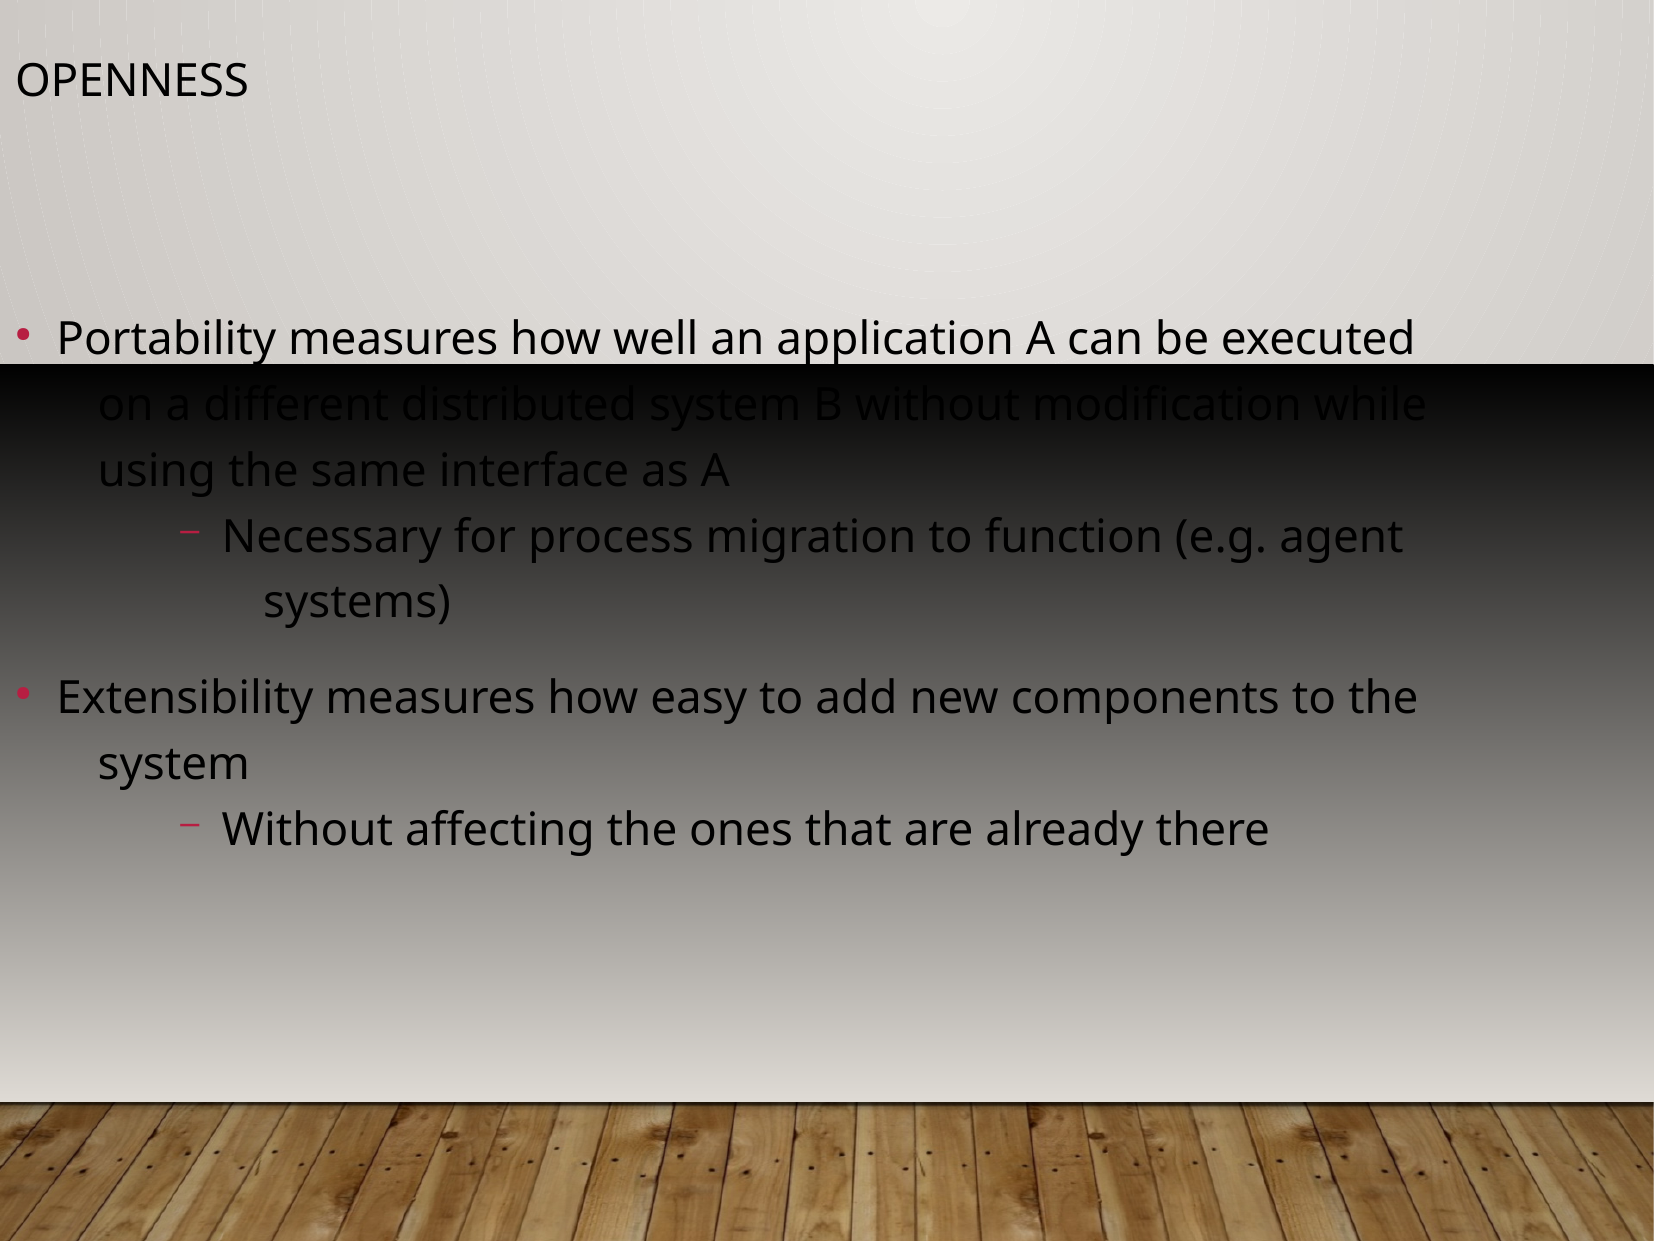

# Openness
Portability measures how well an application A can be executed on a different distributed system B without modification while using the same interface as A
Necessary for process migration to function (e.g. agent systems)
Extensibility measures how easy to add new components to the system
Without affecting the ones that are already there